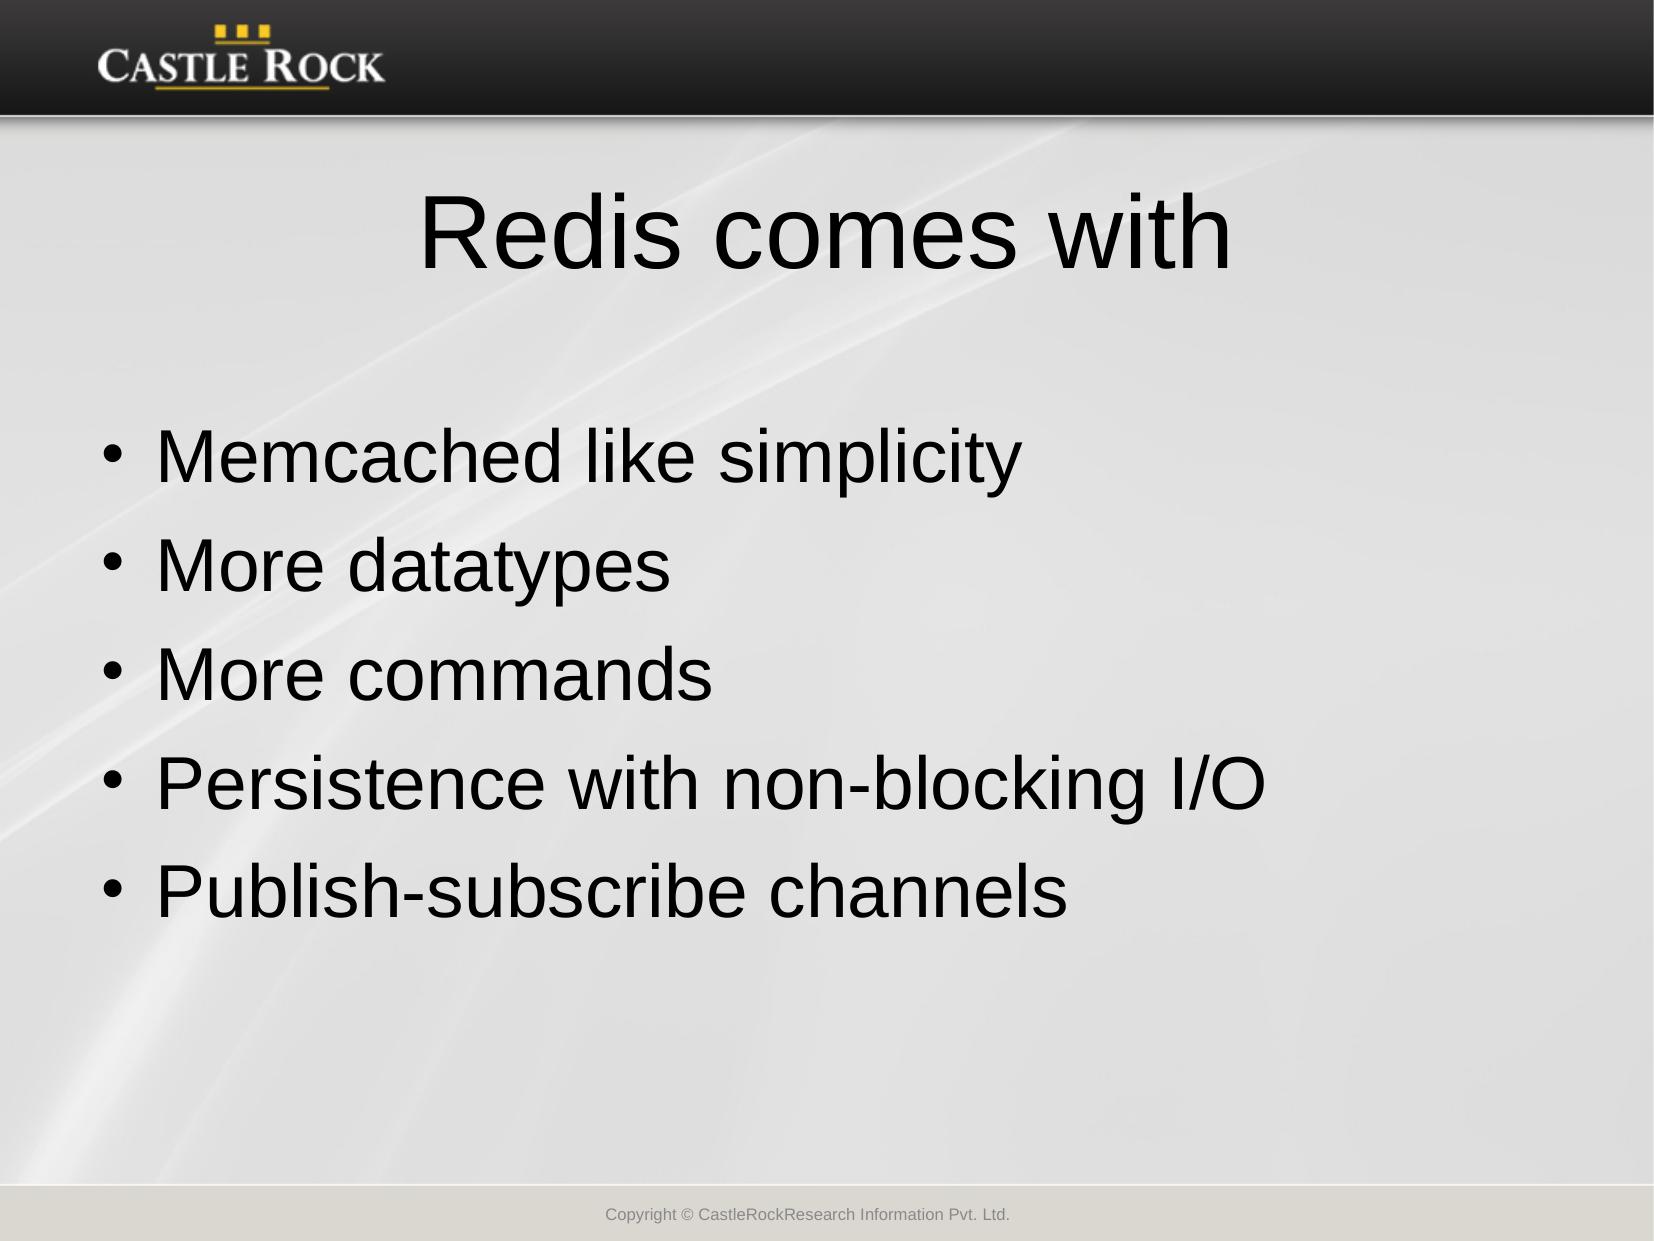

# Redis comes with
Memcached like simplicity
More datatypes
More commands
Persistence with non-blocking I/O
Publish-subscribe channels